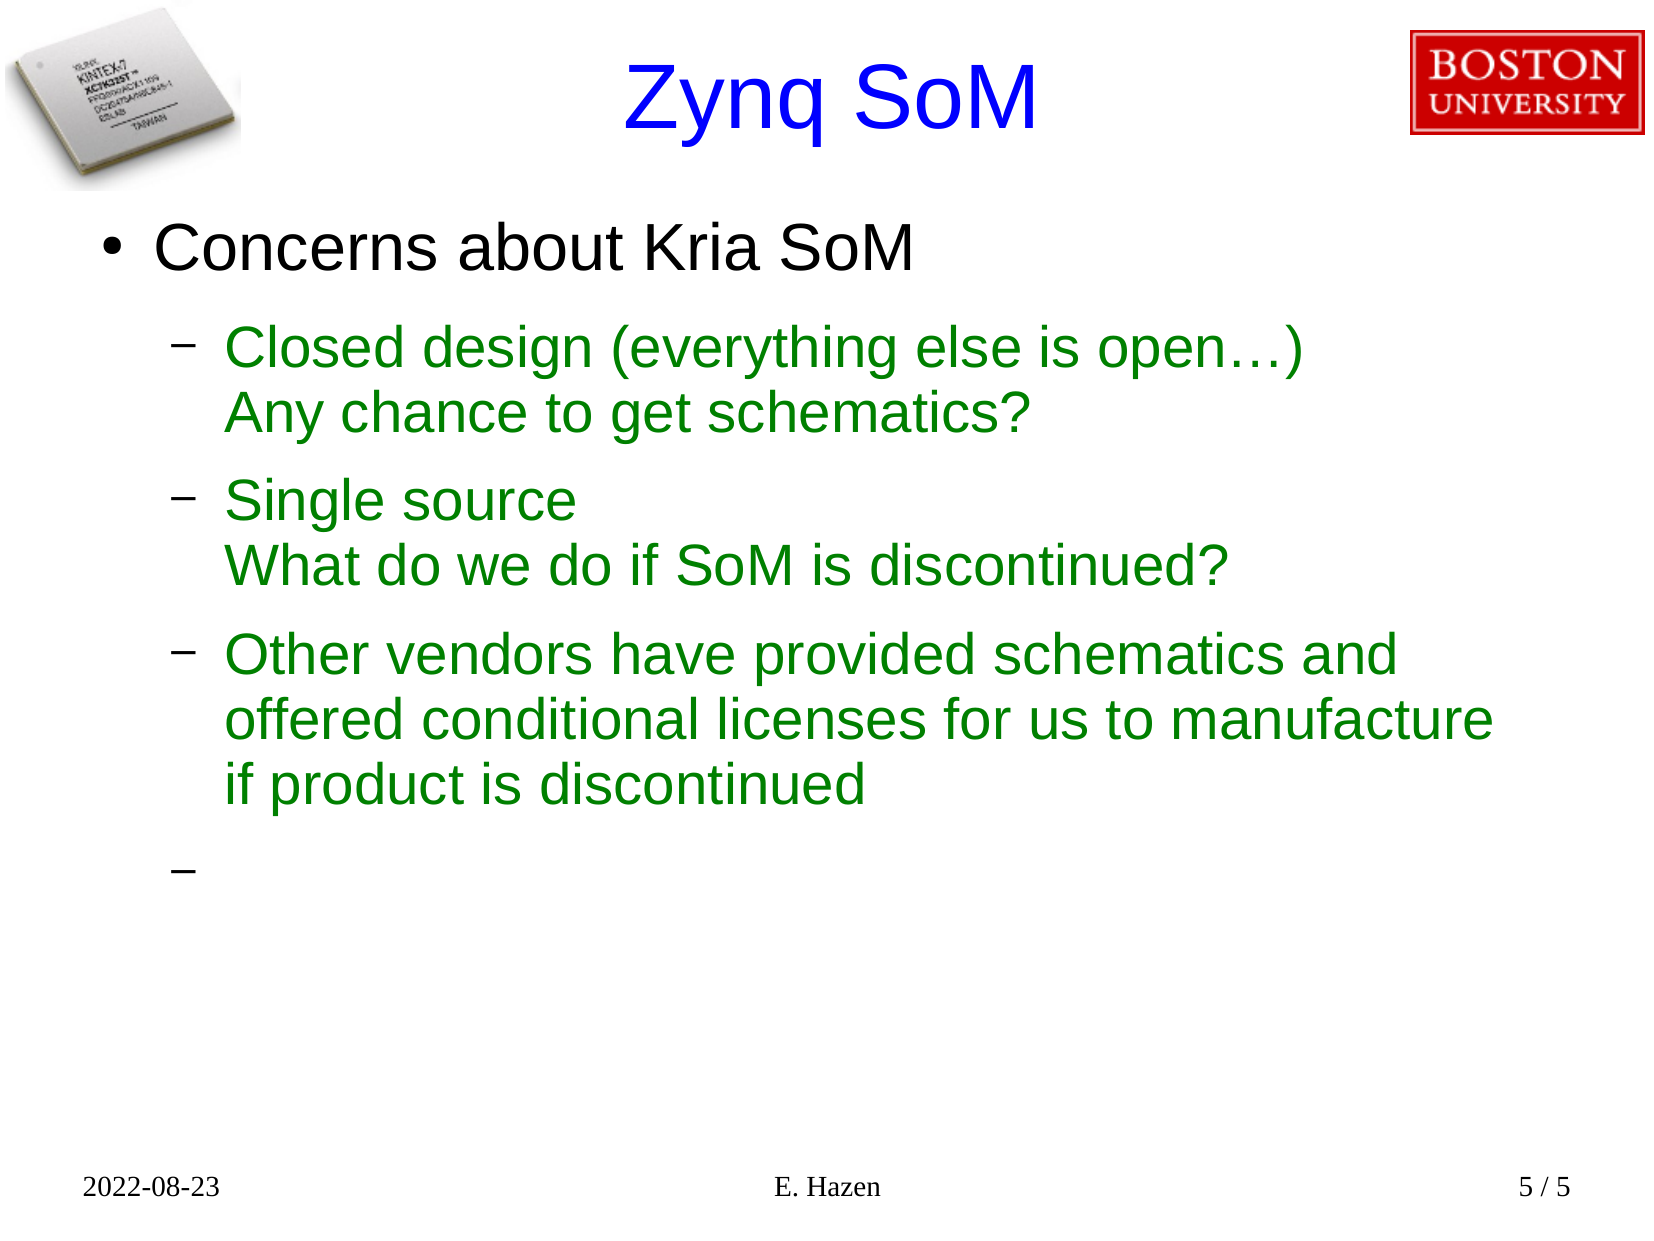

# Zynq SoM
Concerns about Kria SoM
Closed design (everything else is open…)
Any chance to get schematics?
Single source
What do we do if SoM is discontinued?
Other vendors have provided schematics and offered conditional licenses for us to manufacture if product is discontinued
2022-08-23
E. Hazen
5